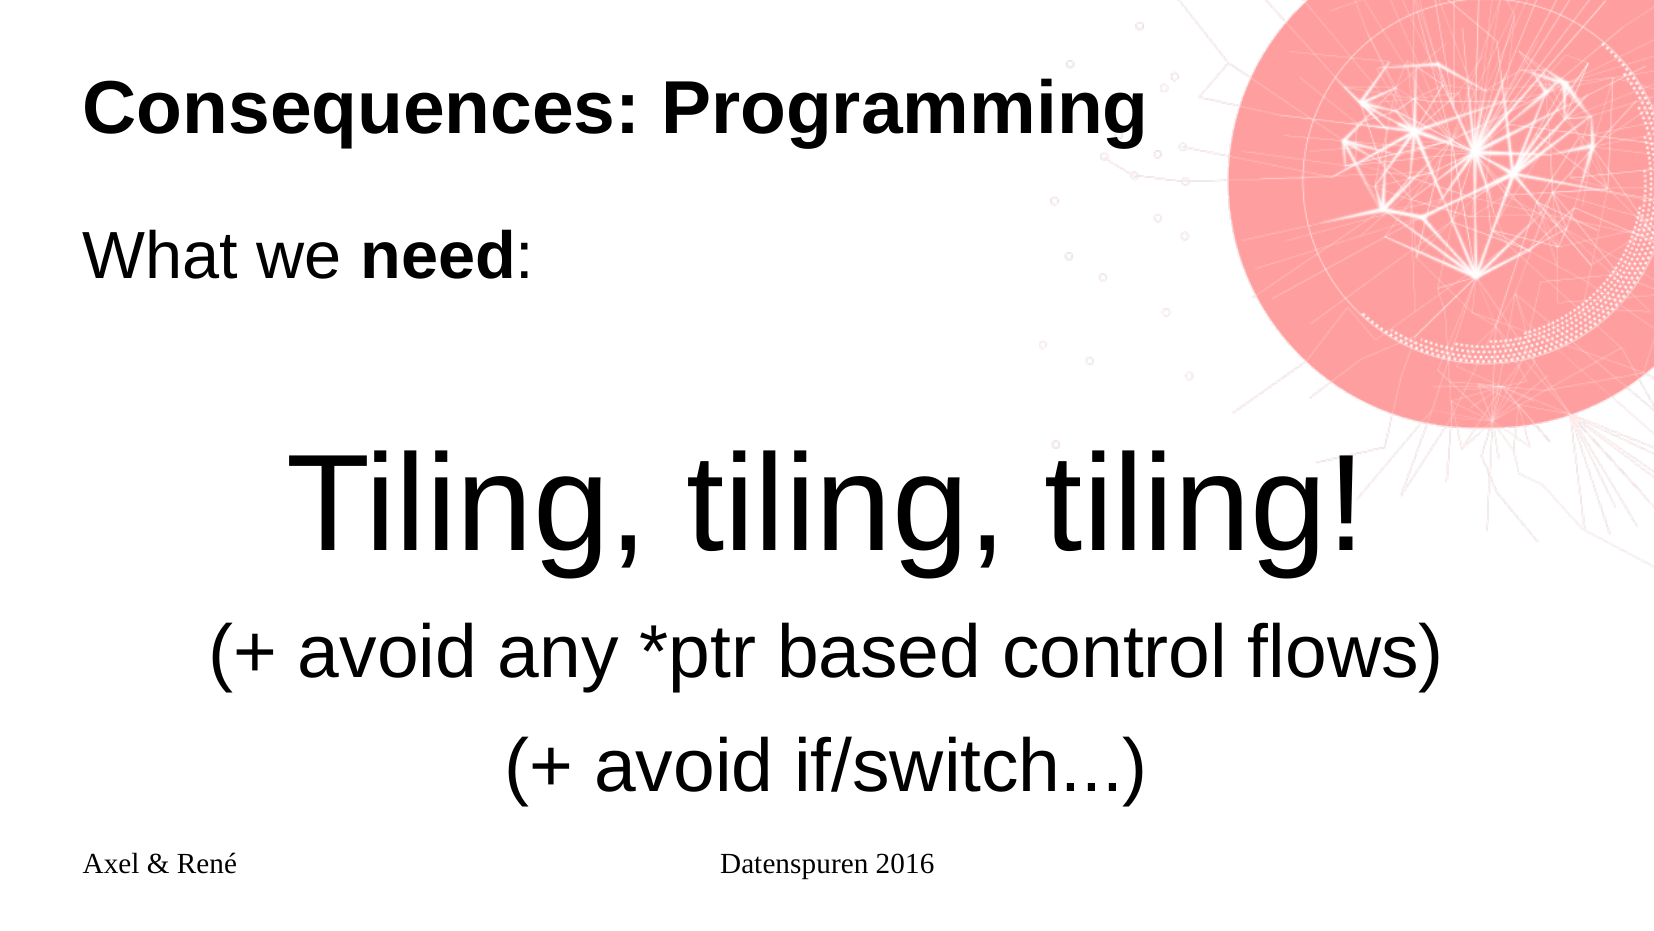

# Consequences: Programming
What we need:
Tiling, tiling, tiling!
(+ avoid any *ptr based control flows)
(+ avoid if/switch...)